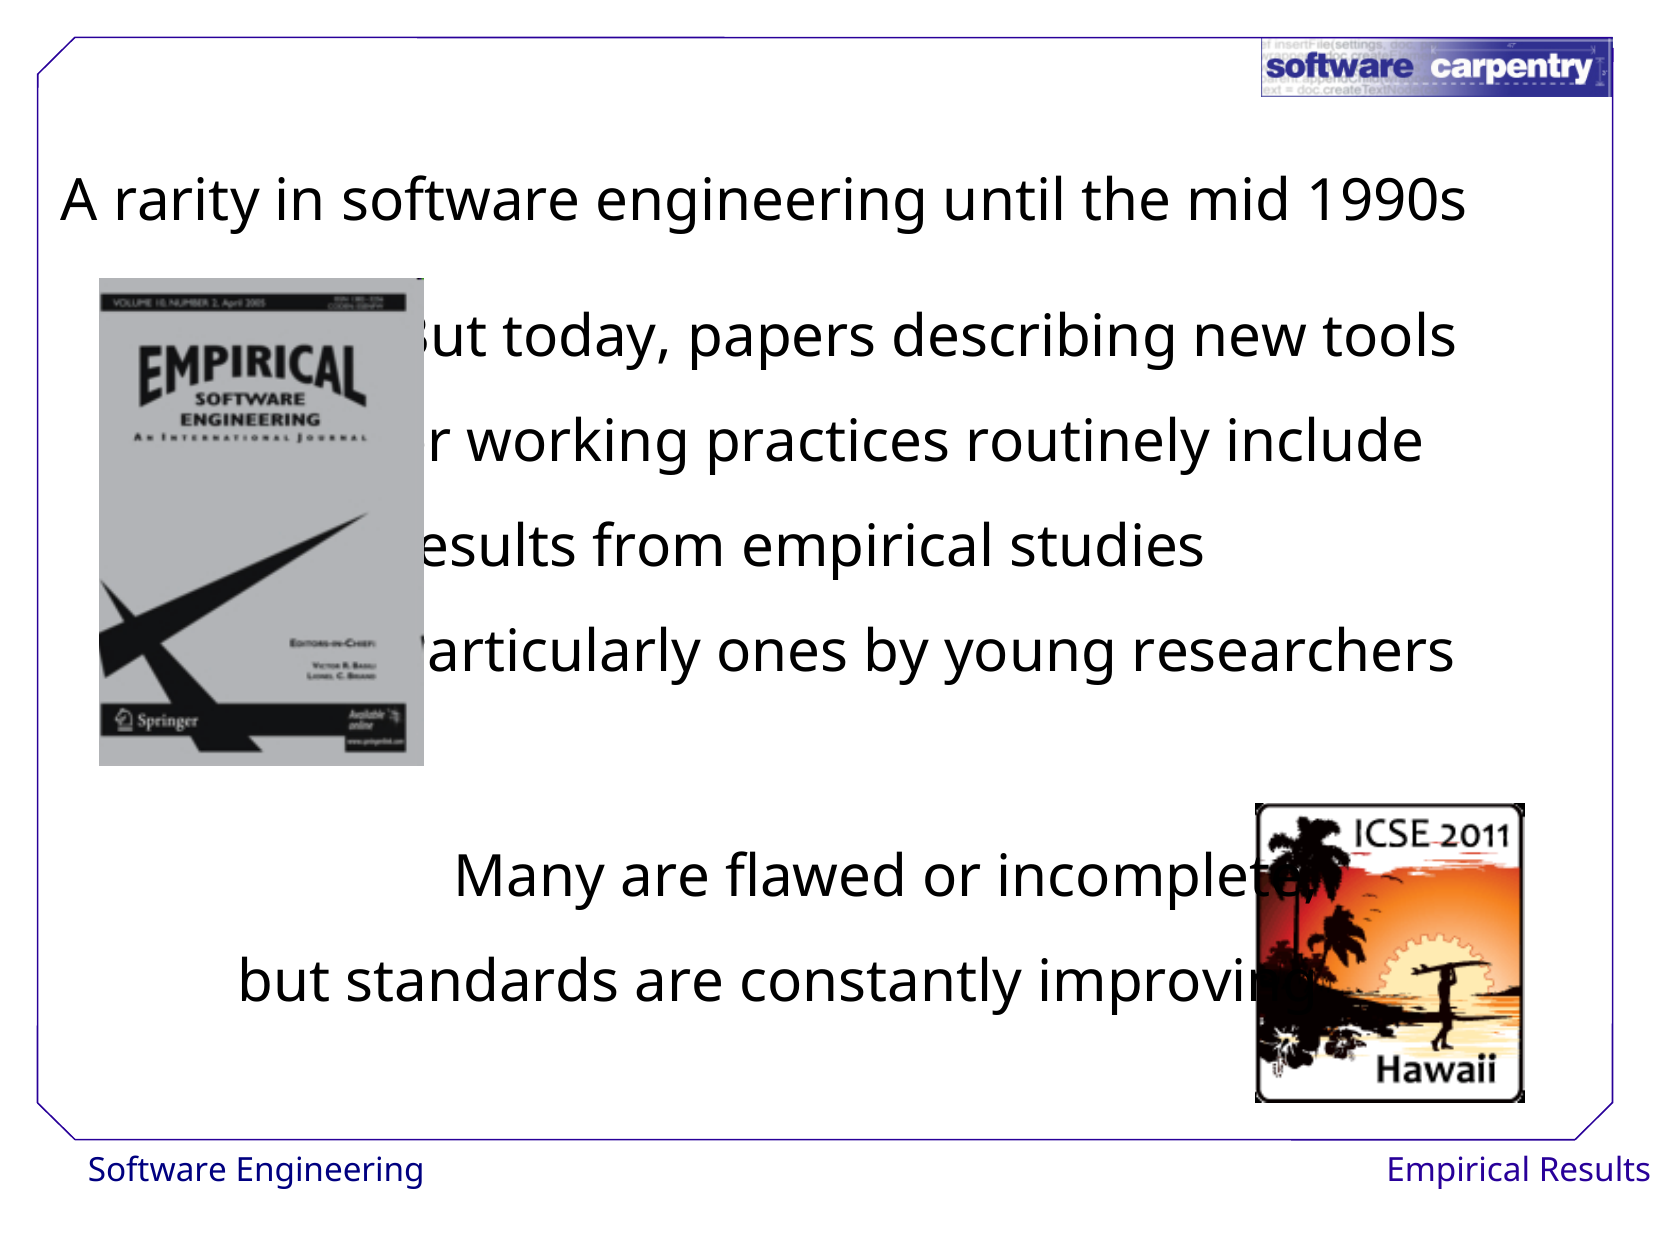

A rarity in software engineering until the mid 1990s
But today, papers describing new tools
or working practices routinely include
results from empirical studies
Particularly ones by young researchers
Many are flawed or incomplete,
but standards are constantly improving